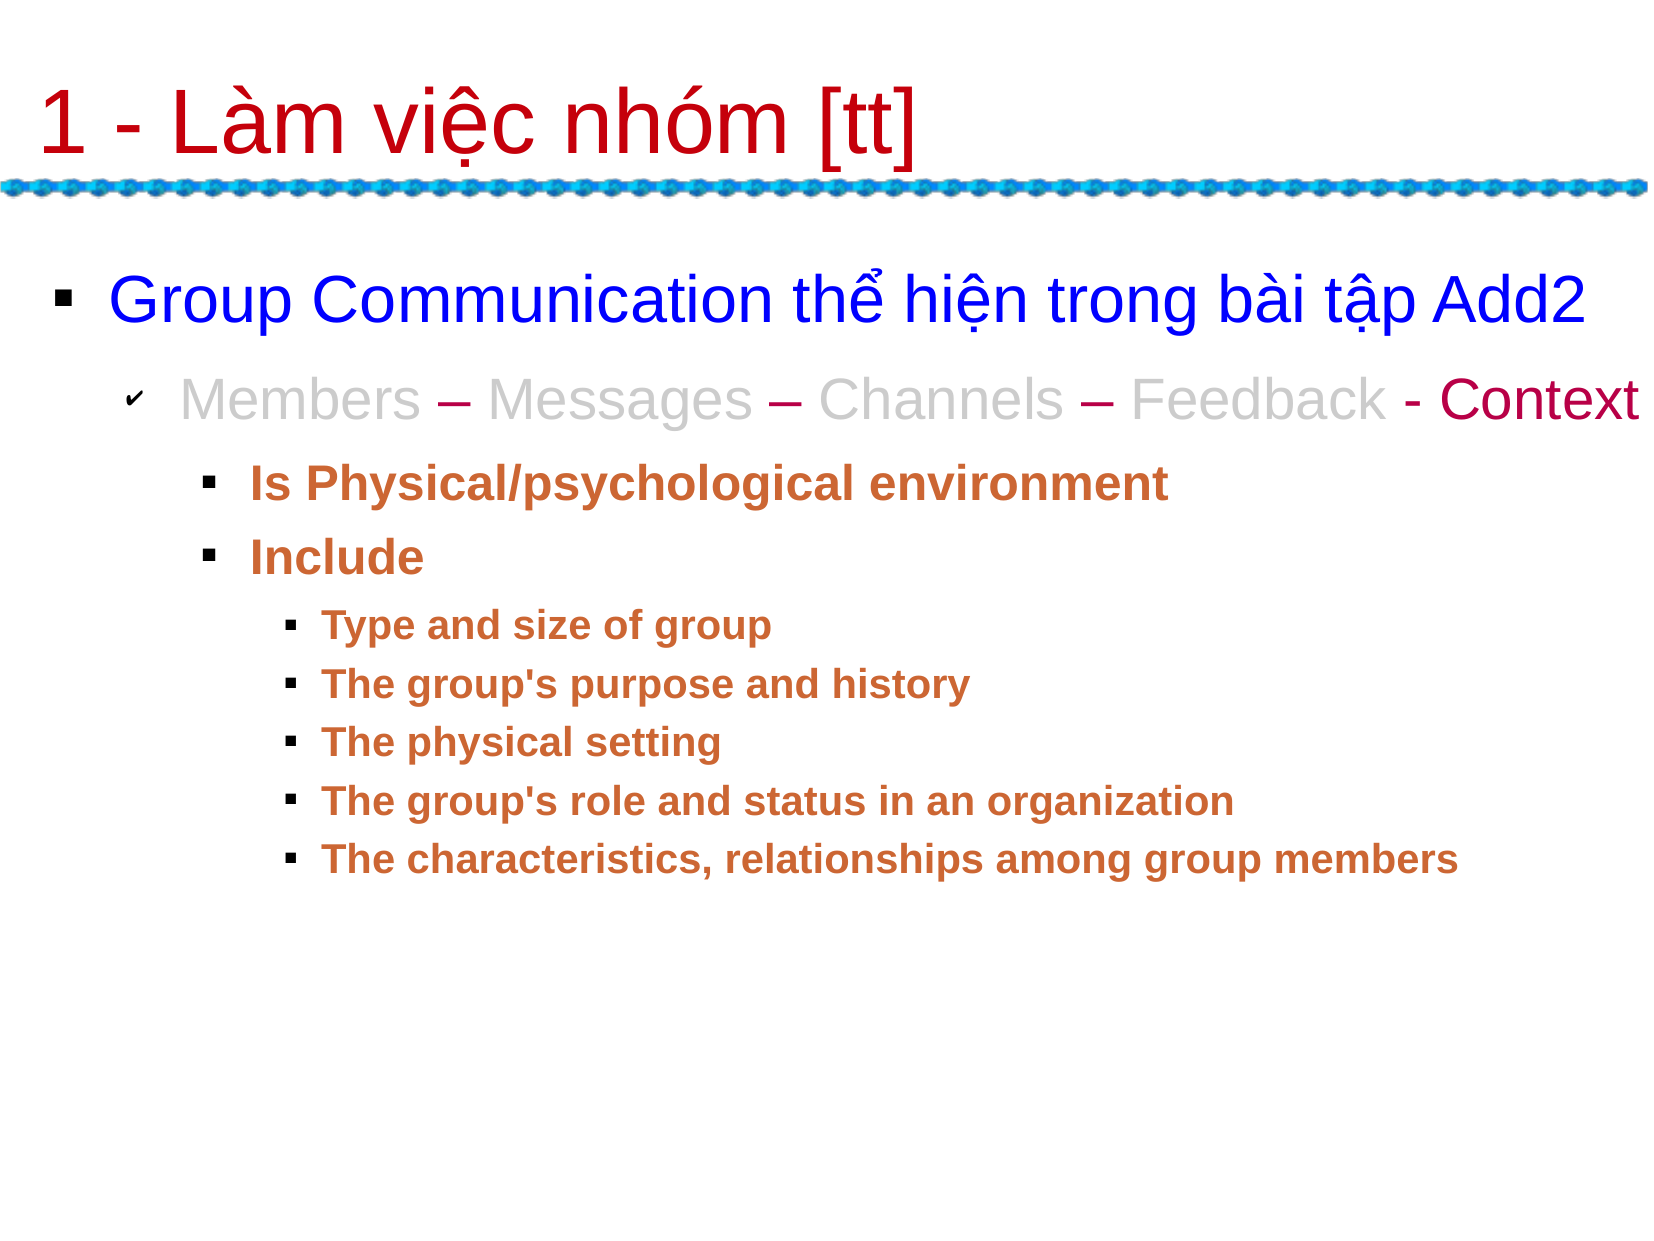

# 1 - Làm việc nhóm [tt]
Group Communication thể hiện trong bài tập Add2
Members – Messages – Channels – Feedback - Context
Is Physical/psychological environment
Include
Type and size of group
The group's purpose and history
The physical setting
The group's role and status in an organization
The characteristics, relationships among group members